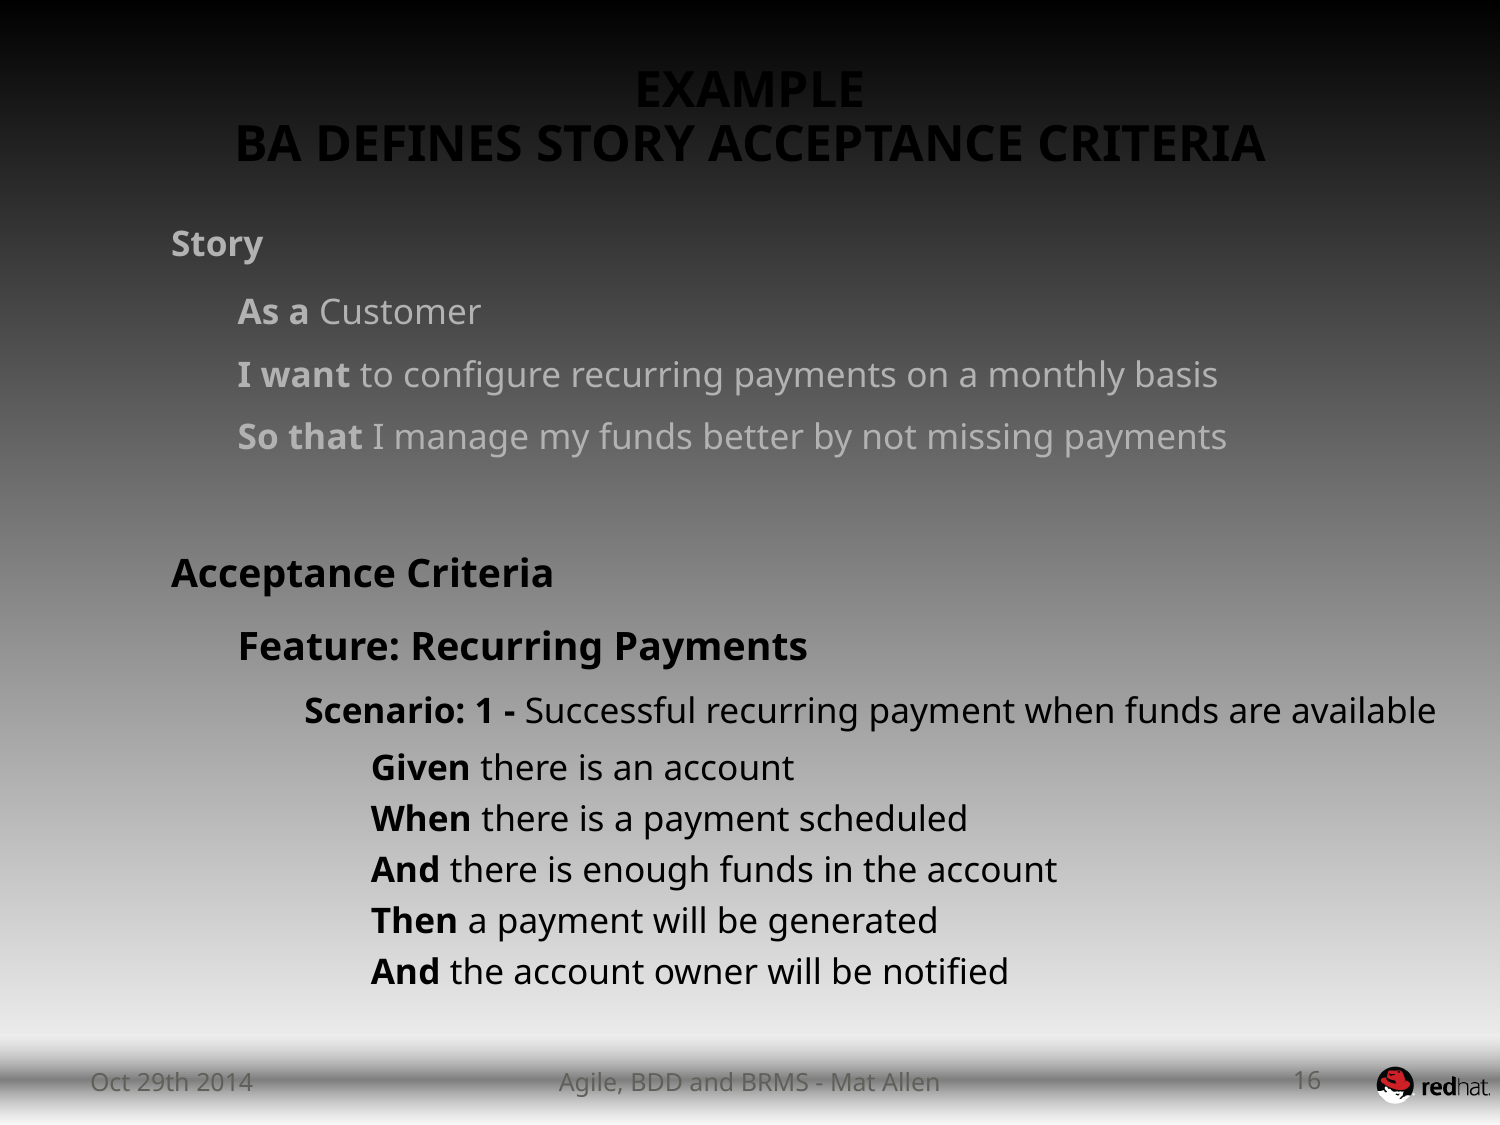

# Example BA defines story Acceptance Criteria
Story
As a Customer
I want to configure recurring payments on a monthly basis
So that I manage my funds better by not missing payments
Acceptance Criteria
Feature: Recurring Payments
Scenario: 1 - Successful recurring payment when funds are available
Given there is an account
When there is a payment scheduled
And there is enough funds in the account
Then a payment will be generated
And the account owner will be notified
Oct 29th 2014
Agile, BDD and BRMS - Mat Allen